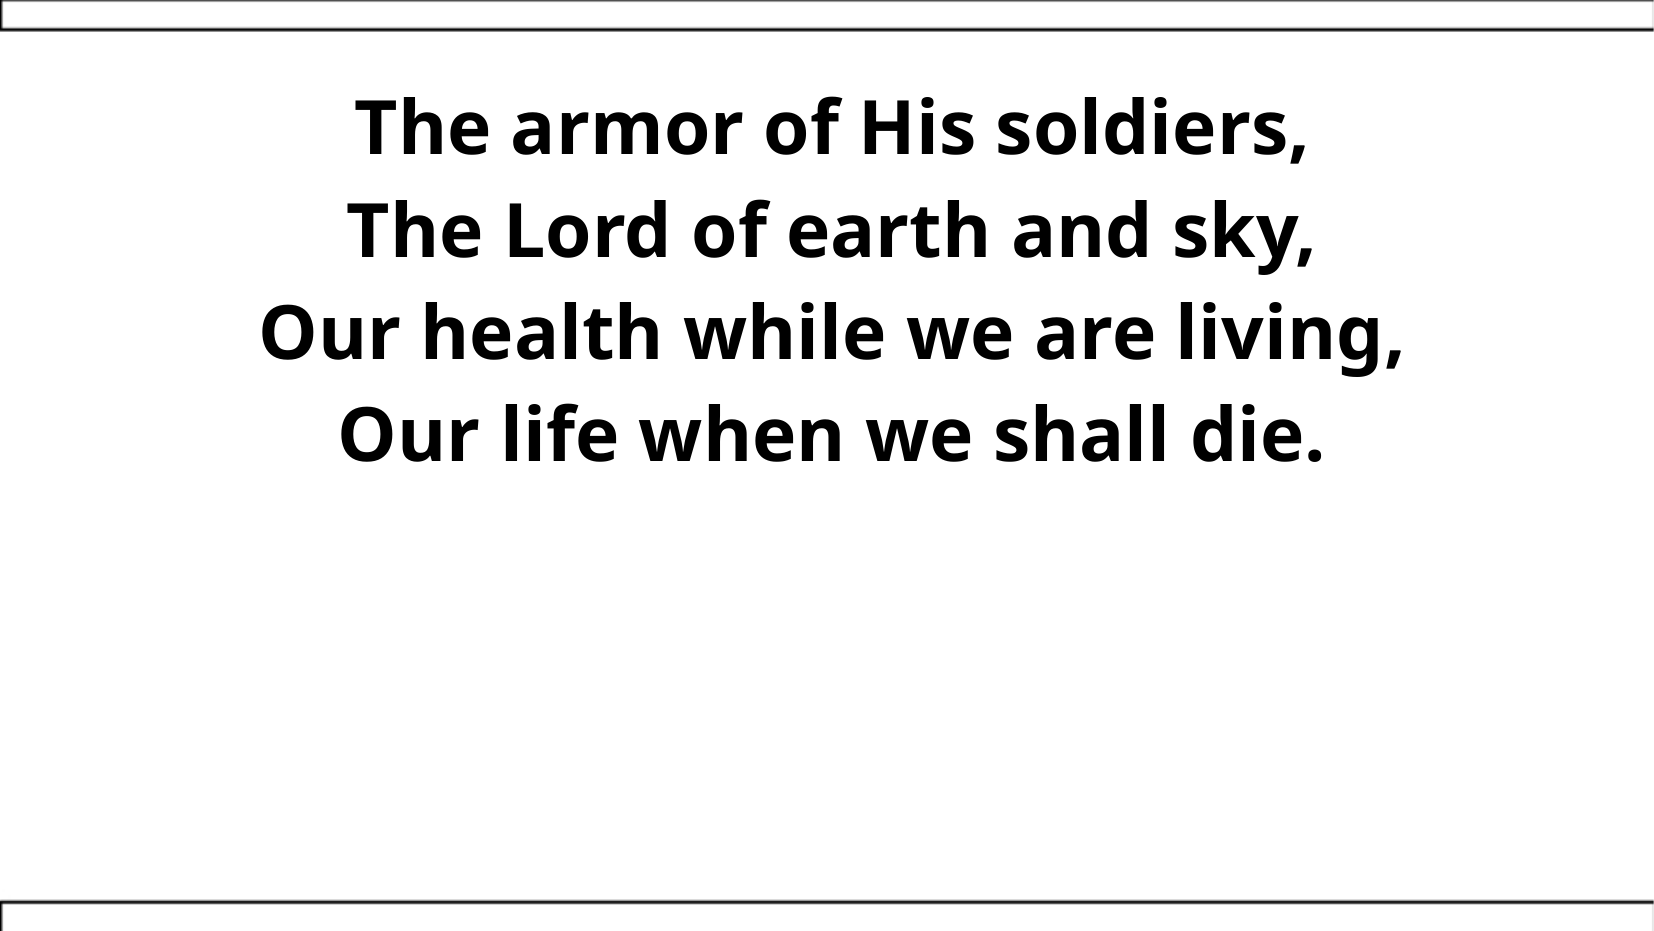

The armor of His soldiers,
The Lord of earth and sky,
Our health while we are living,
Our life when we shall die.